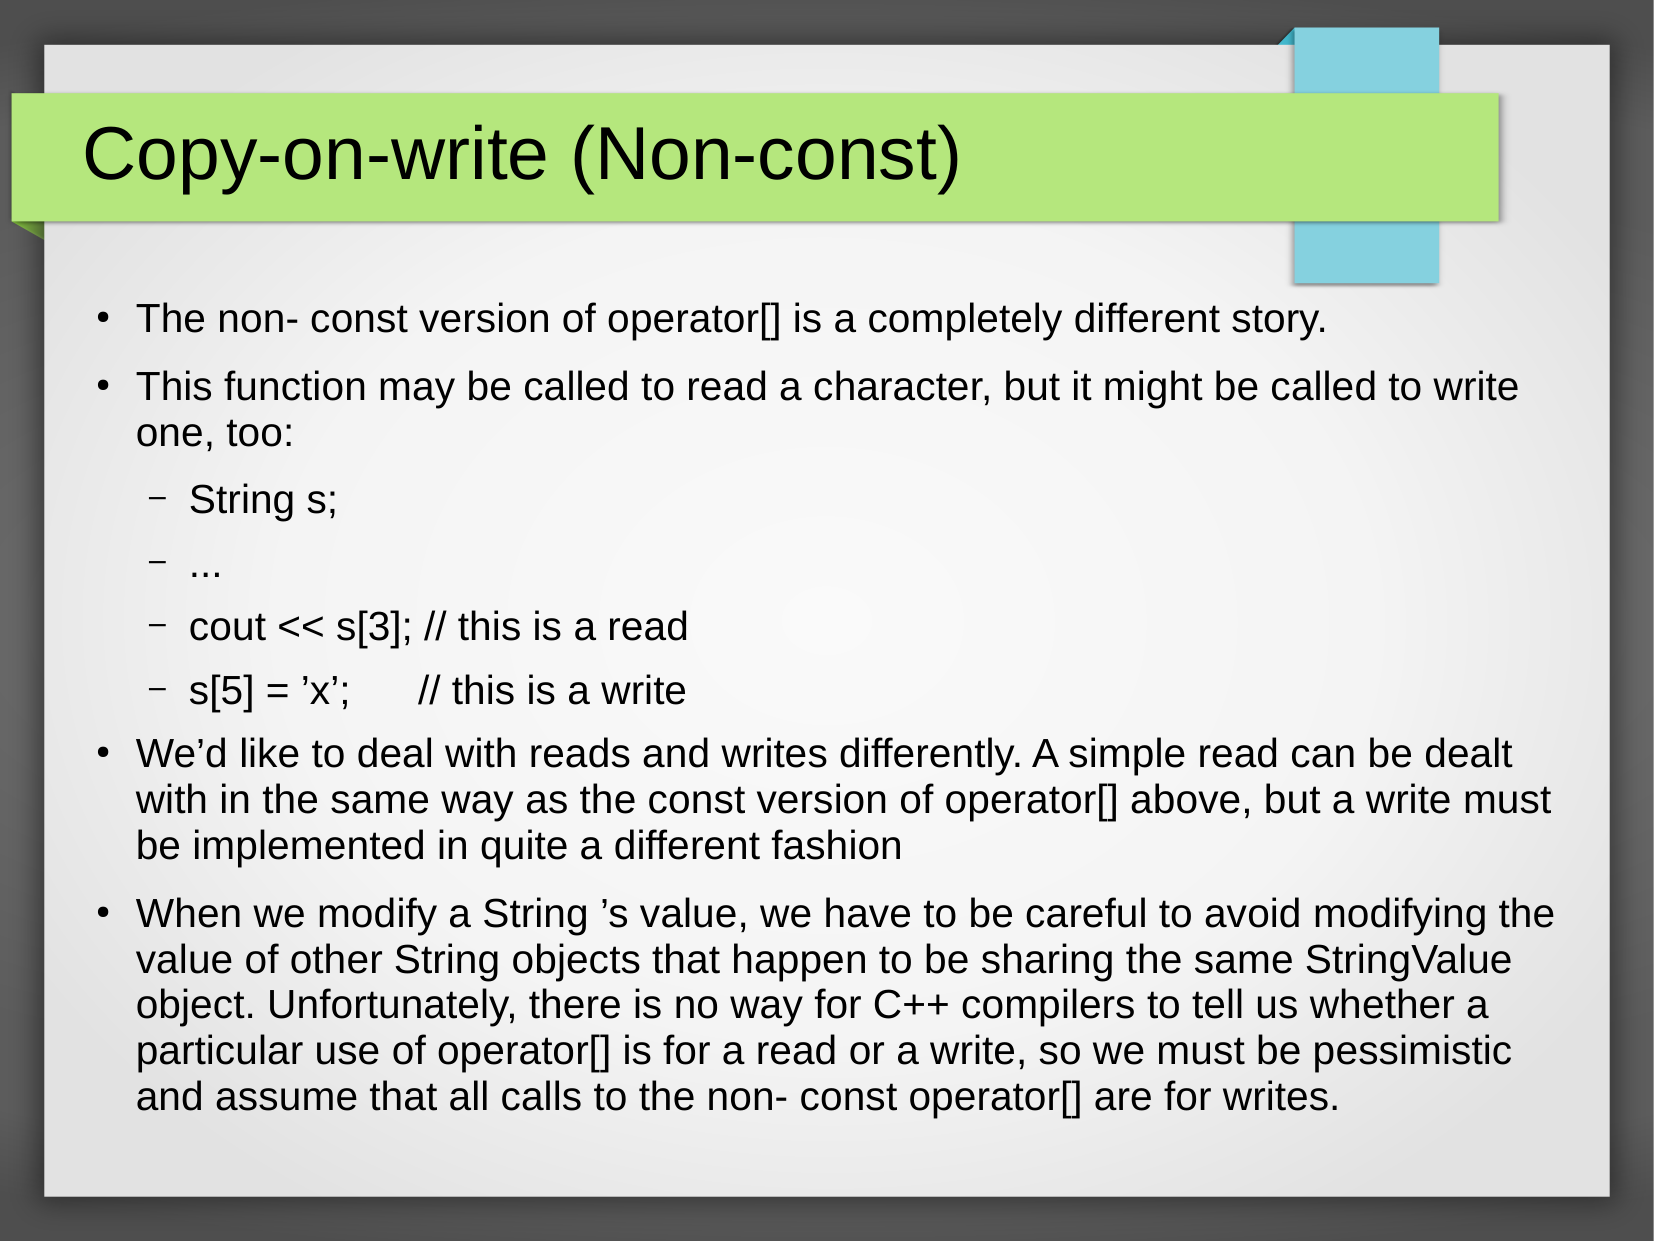

# Copy-on-write (Non-const)
The non- const version of operator[] is a completely different story.
This function may be called to read a character, but it might be called to write one, too:
String s;
...
cout << s[3]; // this is a read
s[5] = ’x’; // this is a write
We’d like to deal with reads and writes differently. A simple read can be dealt with in the same way as the const version of operator[] above, but a write must be implemented in quite a different fashion
When we modify a String ’s value, we have to be careful to avoid modifying the value of other String objects that happen to be sharing the same StringValue object. Unfortunately, there is no way for C++ compilers to tell us whether a particular use of operator[] is for a read or a write, so we must be pessimistic and assume that all calls to the non- const operator[] are for writes.